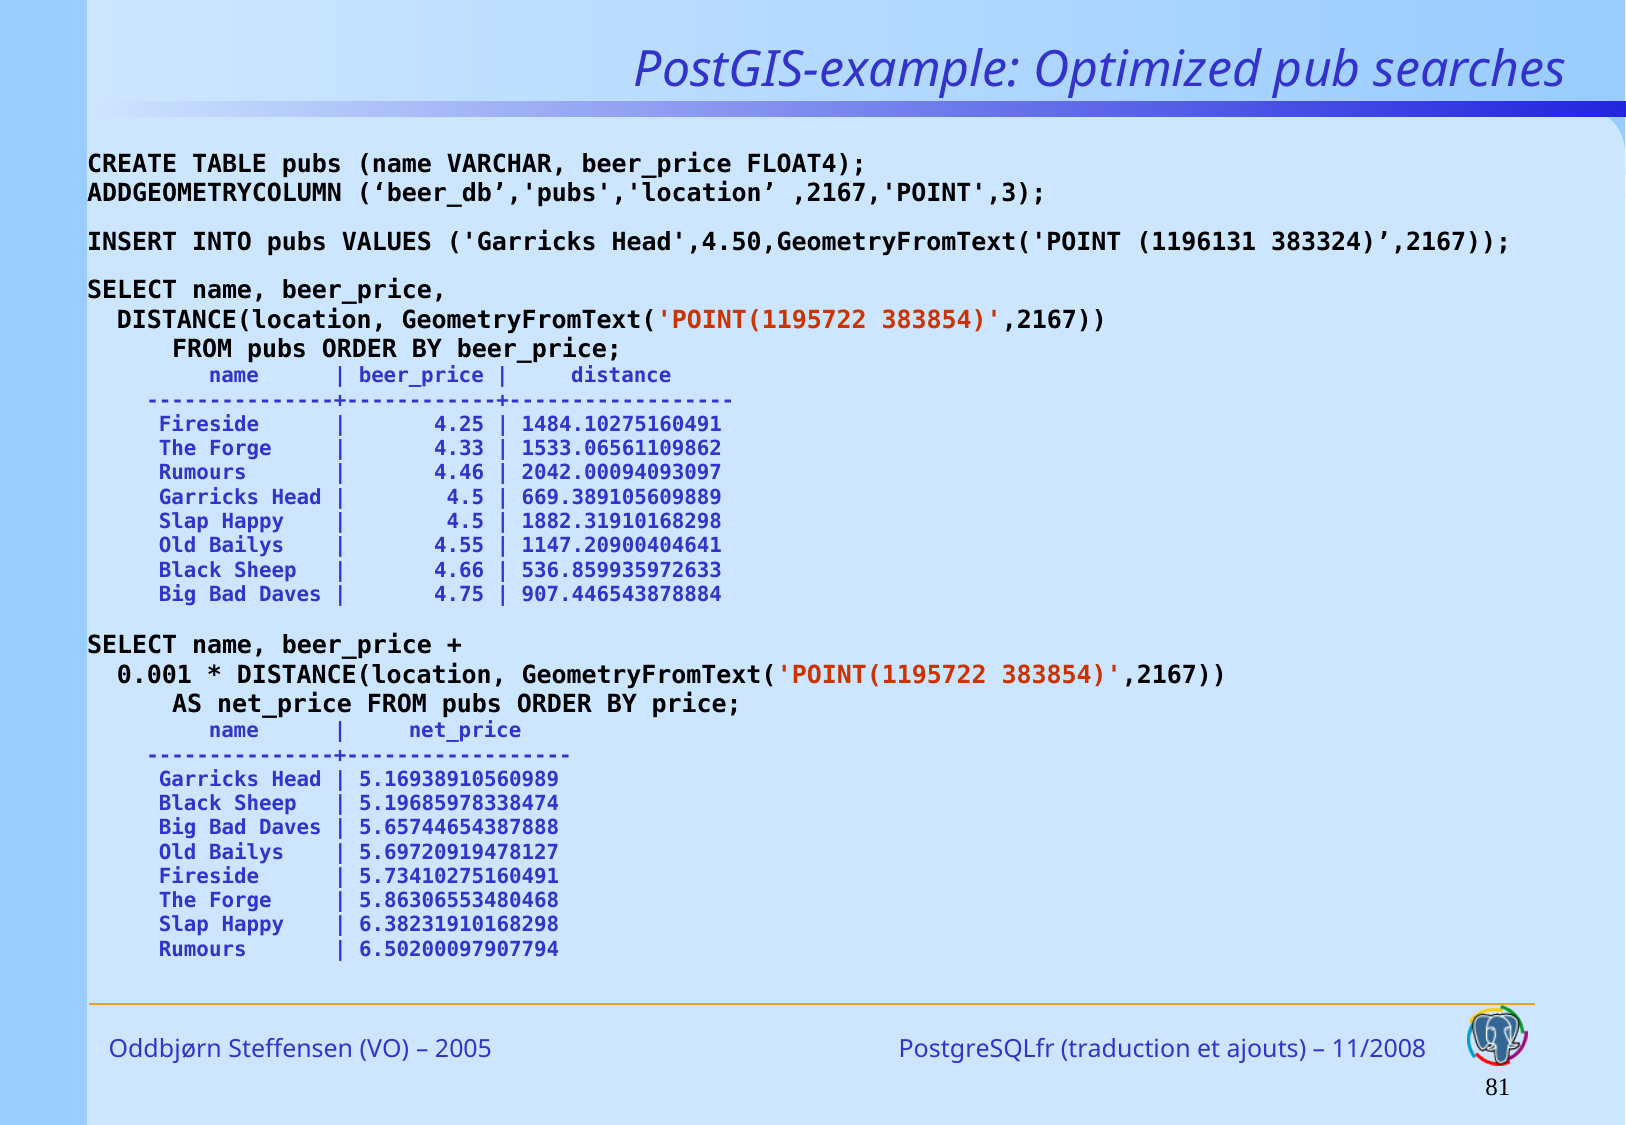

# PostGIS-example: Optimized pub searches
CREATE TABLE pubs (name VARCHAR, beer_price FLOAT4);
ADDGEOMETRYCOLUMN (‘beer_db’,'pubs','location’ ,2167,'POINT',3);
INSERT INTO pubs VALUES ('Garricks Head',4.50,GeometryFromText('POINT (1196131 383324)’,2167));
SELECT name, beer_price,
DISTANCE(location, GeometryFromText('POINT(1195722 383854)',2167))
		 FROM pubs ORDER BY beer_price;
 name | beer_price | distance
---------------+------------+------------------
 Fireside | 4.25 | 1484.10275160491
 The Forge | 4.33 | 1533.06561109862
 Rumours | 4.46 | 2042.00094093097
 Garricks Head | 4.5 | 669.389105609889
 Slap Happy | 4.5 | 1882.31910168298
 Old Bailys | 4.55 | 1147.20900404641
 Black Sheep | 4.66 | 536.859935972633
 Big Bad Daves | 4.75 | 907.446543878884
SELECT name, beer_price +
0.001 * DISTANCE(location, GeometryFromText('POINT(1195722 383854)',2167))
		 AS net_price FROM pubs ORDER BY price;
 name | net_price
---------------+------------------
 Garricks Head | 5.16938910560989
 Black Sheep | 5.19685978338474
 Big Bad Daves | 5.65744654387888
 Old Bailys | 5.69720919478127
 Fireside | 5.73410275160491
 The Forge | 5.86306553480468
 Slap Happy | 6.38231910168298
 Rumours | 6.50200097907794